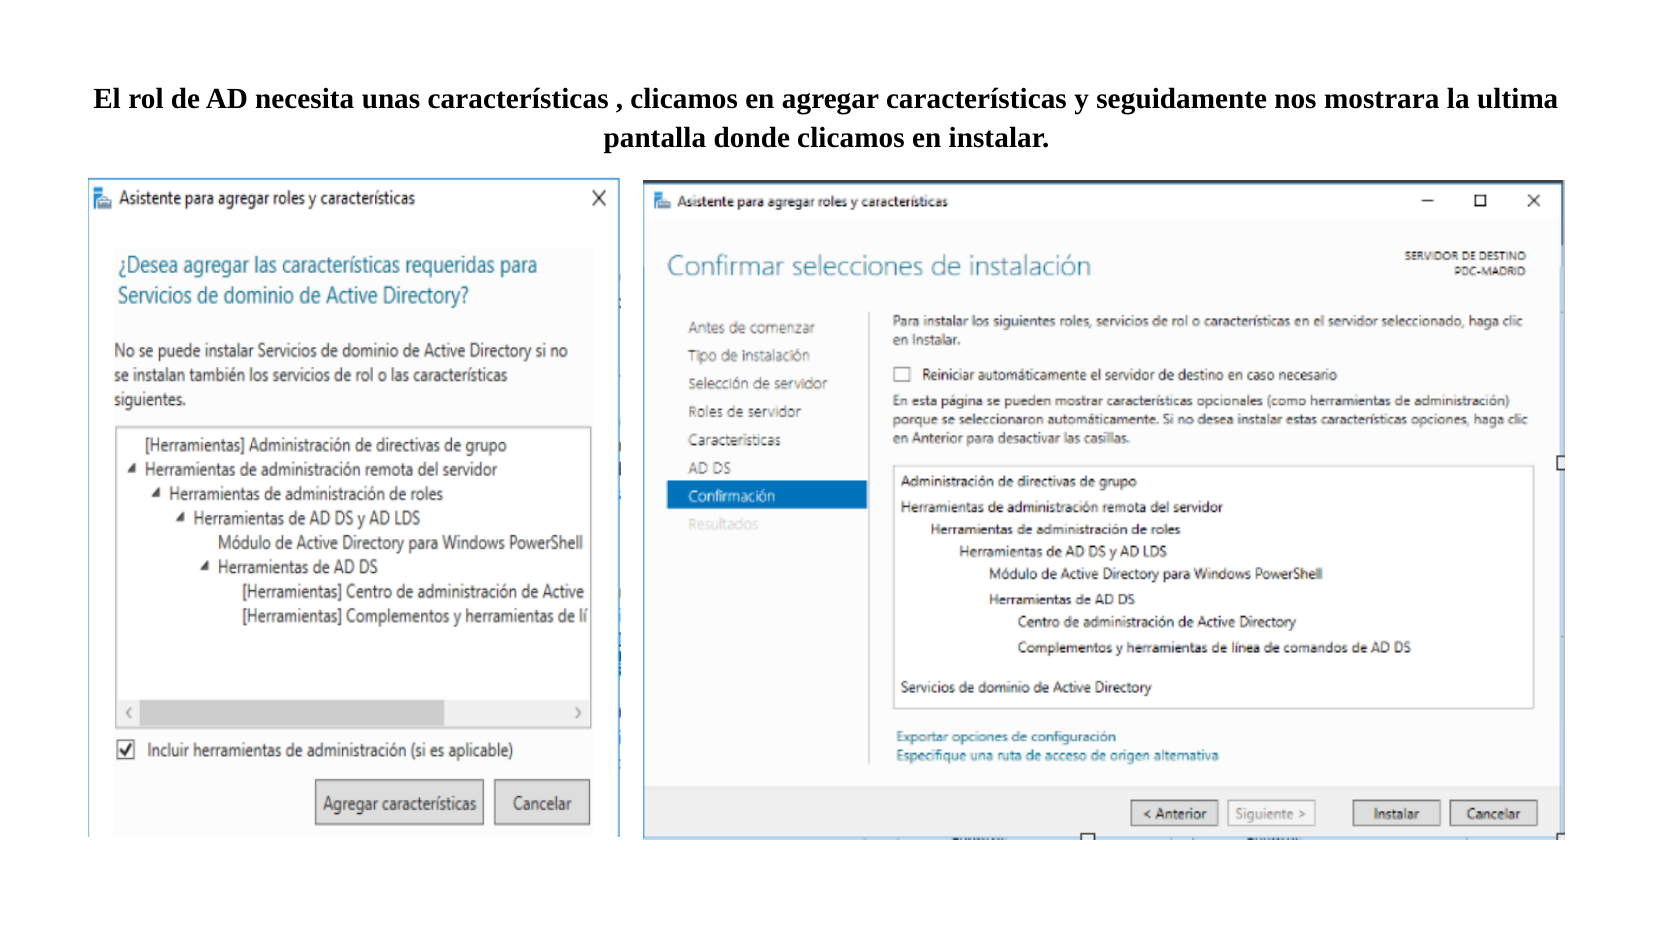

# El rol de AD necesita unas características , clicamos en agregar características y seguidamente nos mostrara la ultima pantalla donde clicamos en instalar.